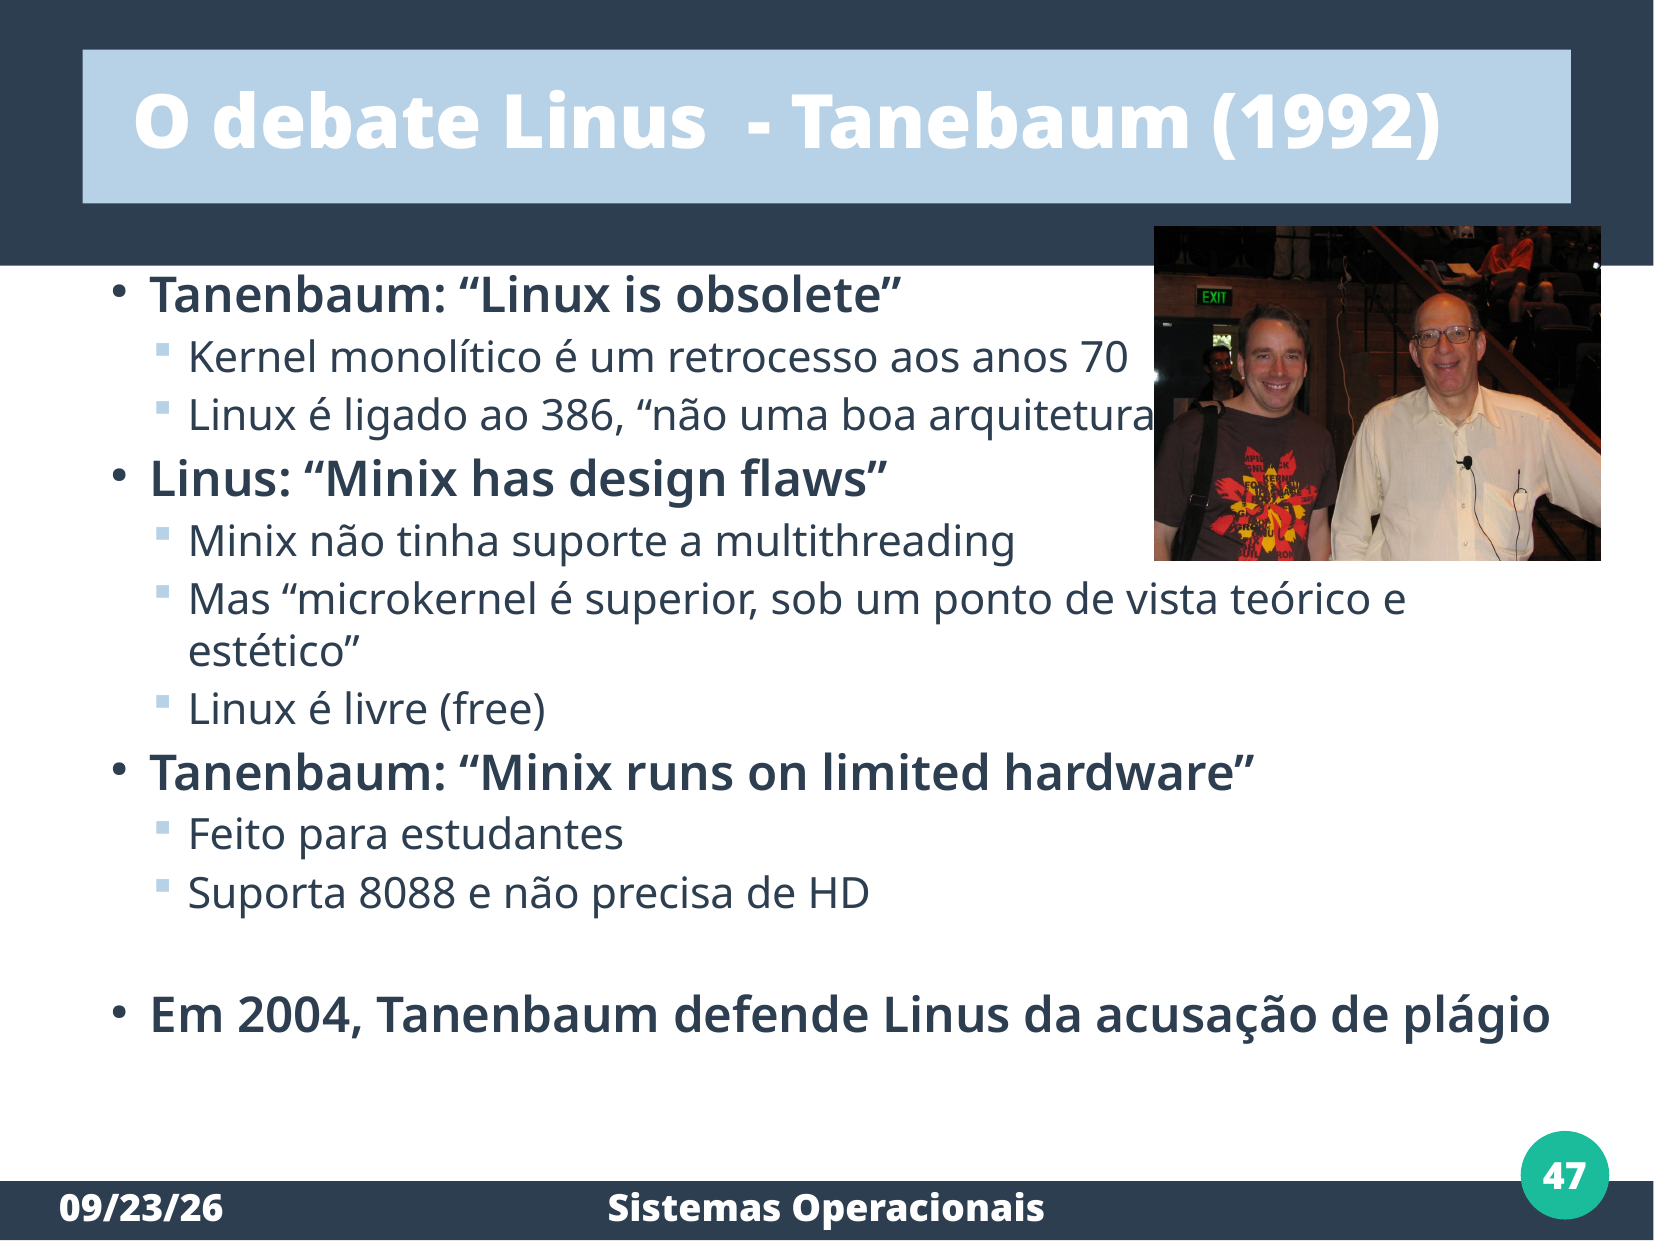

# O debate Linus - Tanebaum (1992)
Tanenbaum: “Linux is obsolete”
Kernel monolítico é um retrocesso aos anos 70
Linux é ligado ao 386, “não uma boa arquitetura”
Linus: “Minix has design flaws”
Minix não tinha suporte a multithreading
Mas “microkernel é superior, sob um ponto de vista teórico e estético”
Linux é livre (free)
Tanenbaum: “Minix runs on limited hardware”
Feito para estudantes
Suporta 8088 e não precisa de HD
Em 2004, Tanenbaum defende Linus da acusação de plágio
47
Sistemas Operacionais